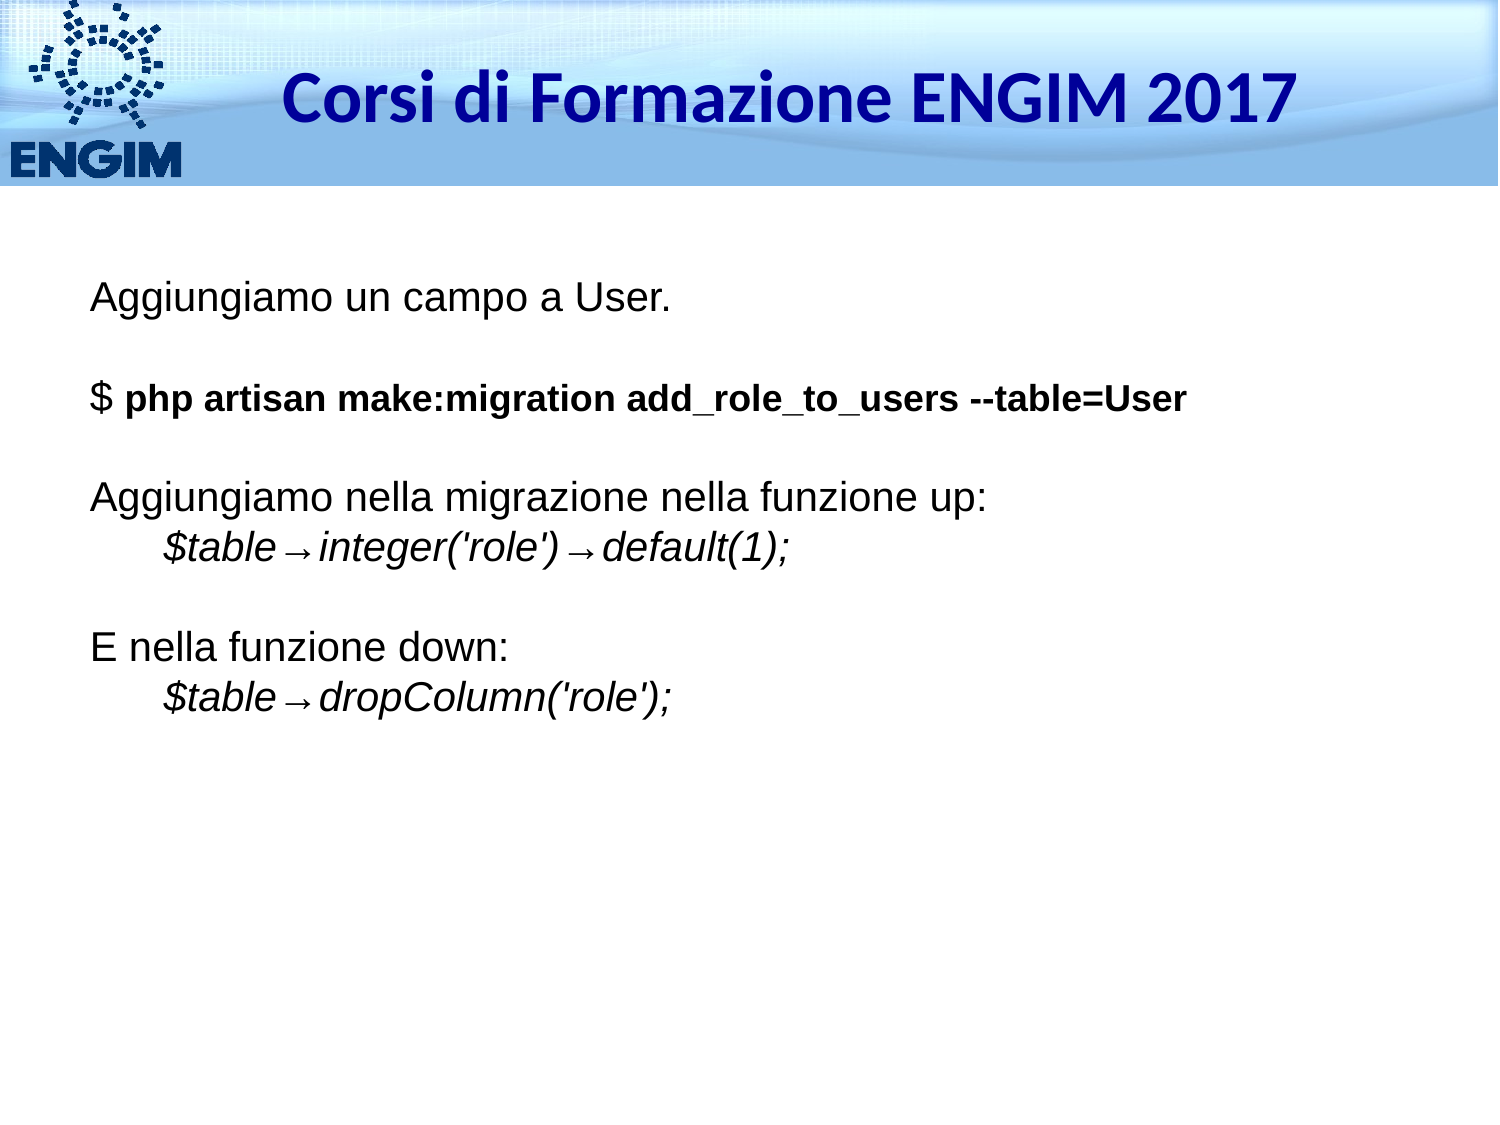

Corsi di Formazione ENGIM 2017
Aggiungiamo un campo a User.
$ php artisan make:migration add_role_to_users --table=User
Aggiungiamo nella migrazione nella funzione up:
	$table→integer('role')→default(1);
E nella funzione down:
	$table→dropColumn('role');